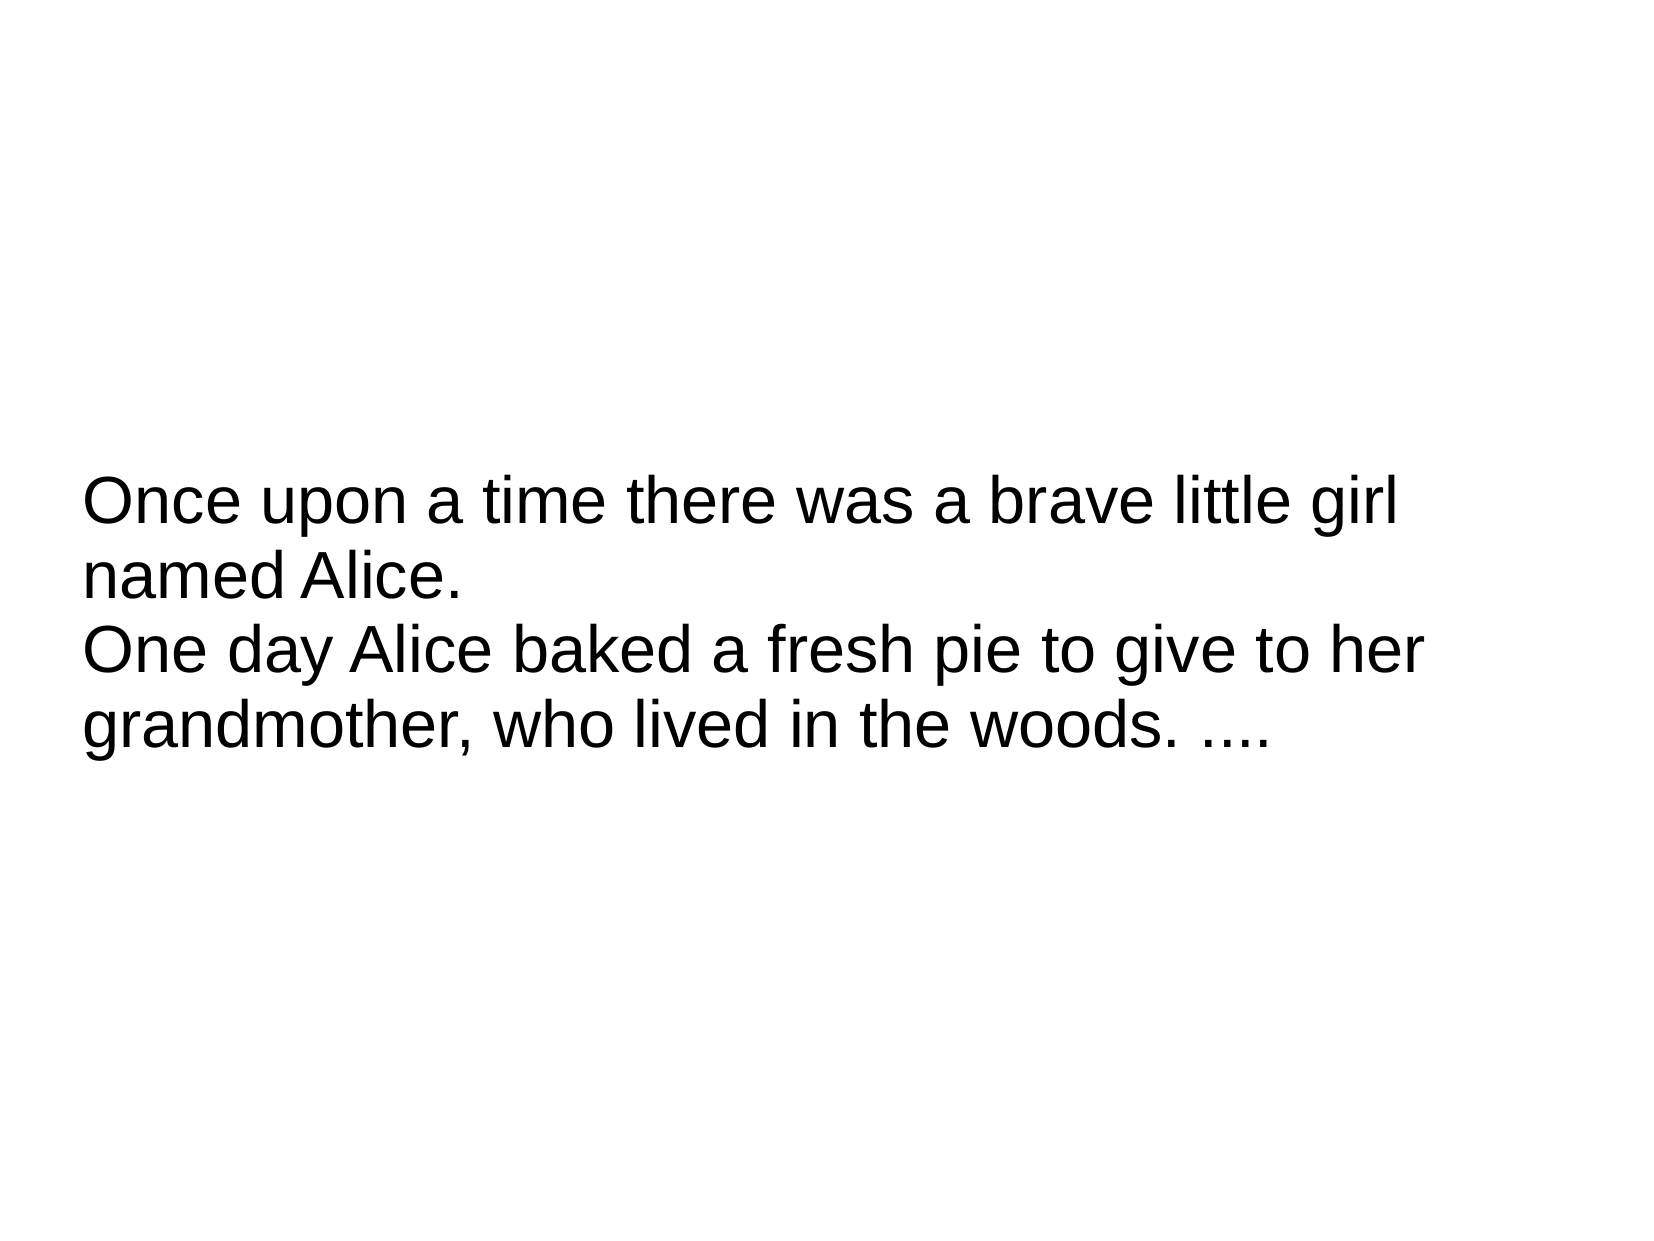

# Once upon a time there was a brave little girl named Alice.
One day Alice baked a fresh pie to give to her grandmother, who lived in the woods. ....